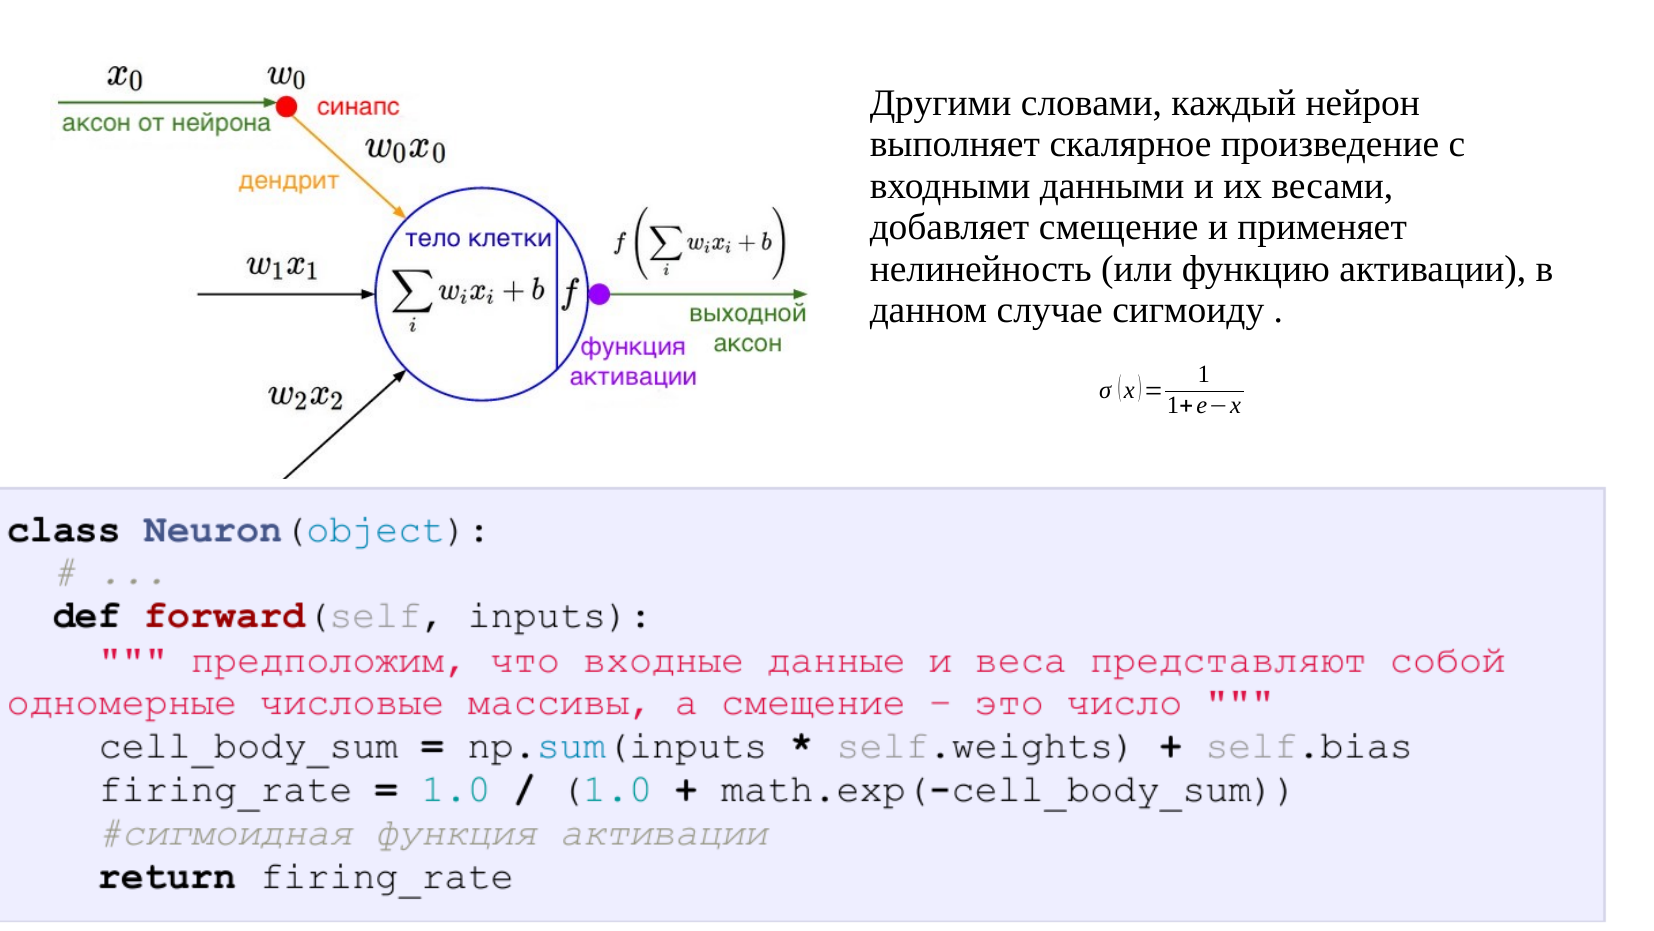

#
Другими словами, каждый нейрон выполняет скалярное произведение с входными данными и их весами, добавляет смещение и применяет нелинейность (или функцию активации), в данном случае сигмоиду .